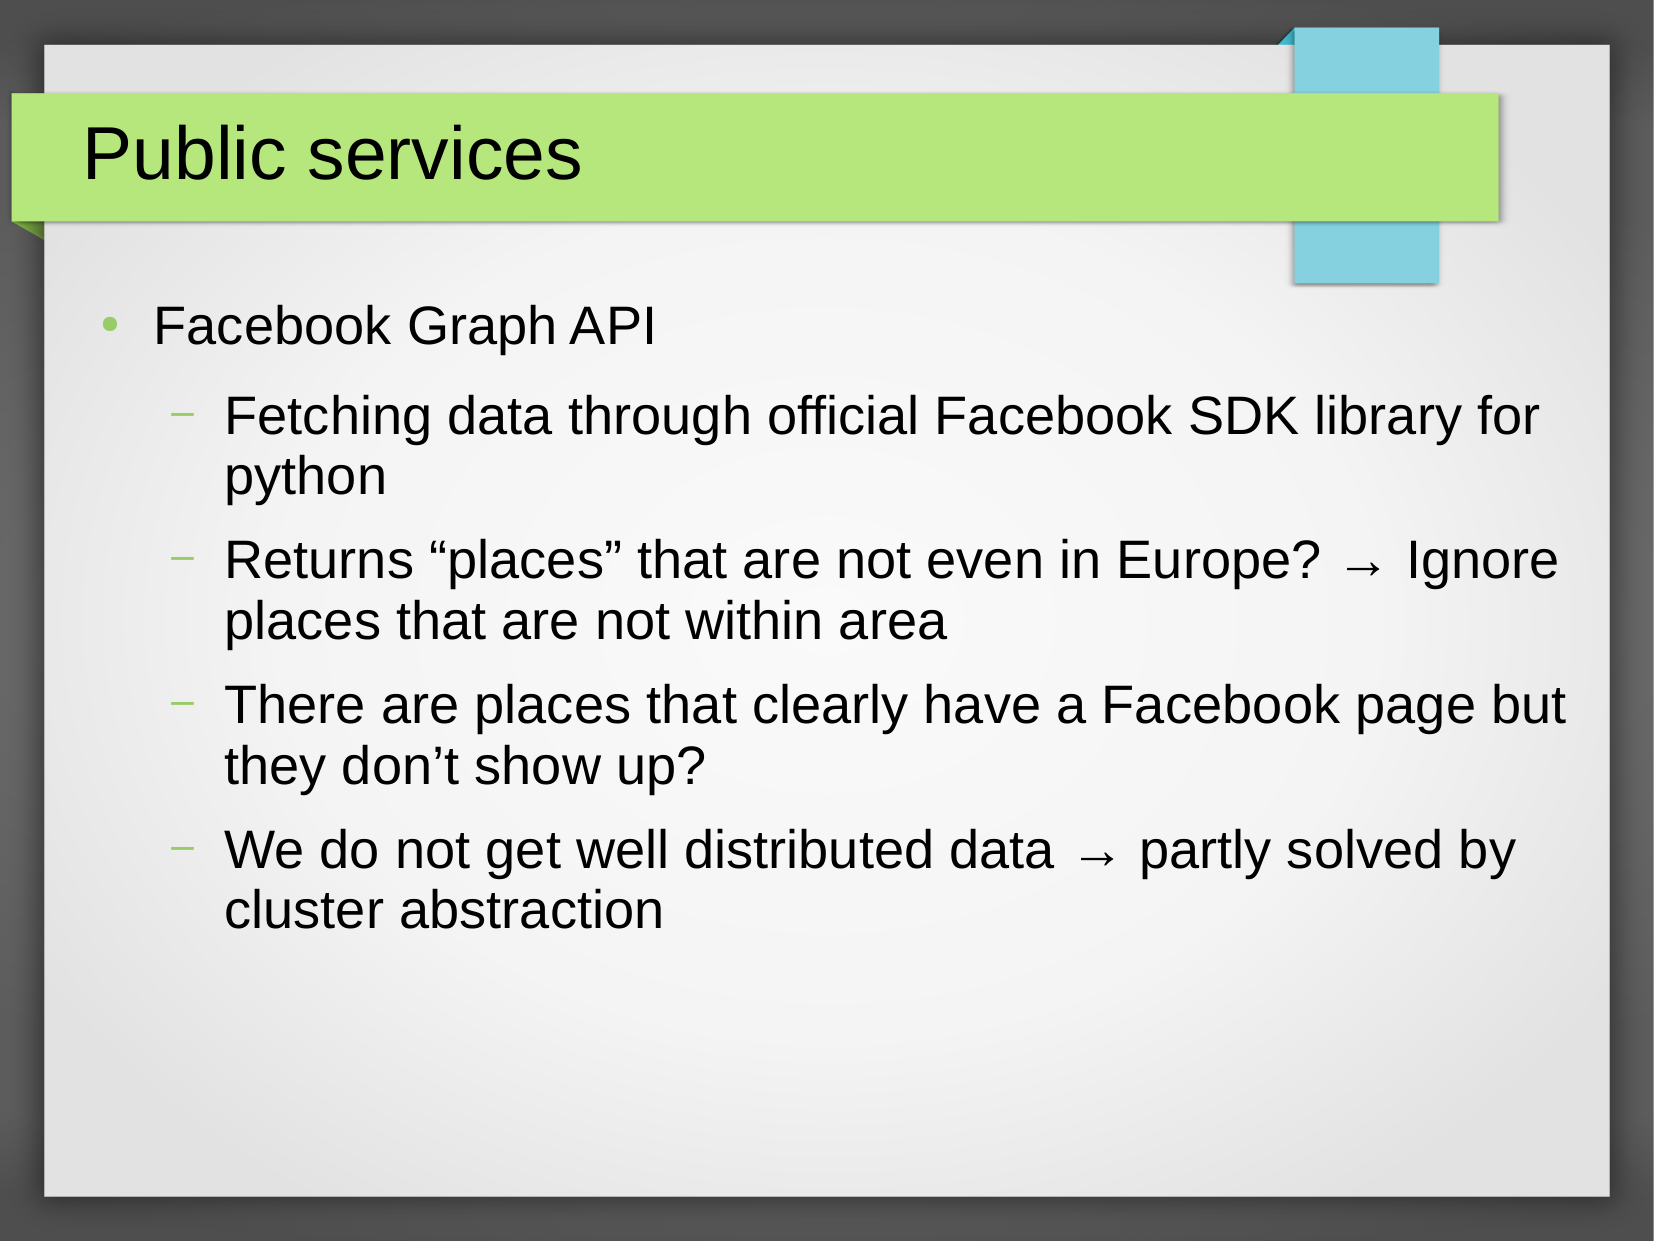

# Public services
Facebook Graph API
Fetching data through official Facebook SDK library for python
Returns “places” that are not even in Europe? → Ignore places that are not within area
There are places that clearly have a Facebook page but they don’t show up?
We do not get well distributed data → partly solved by cluster abstraction